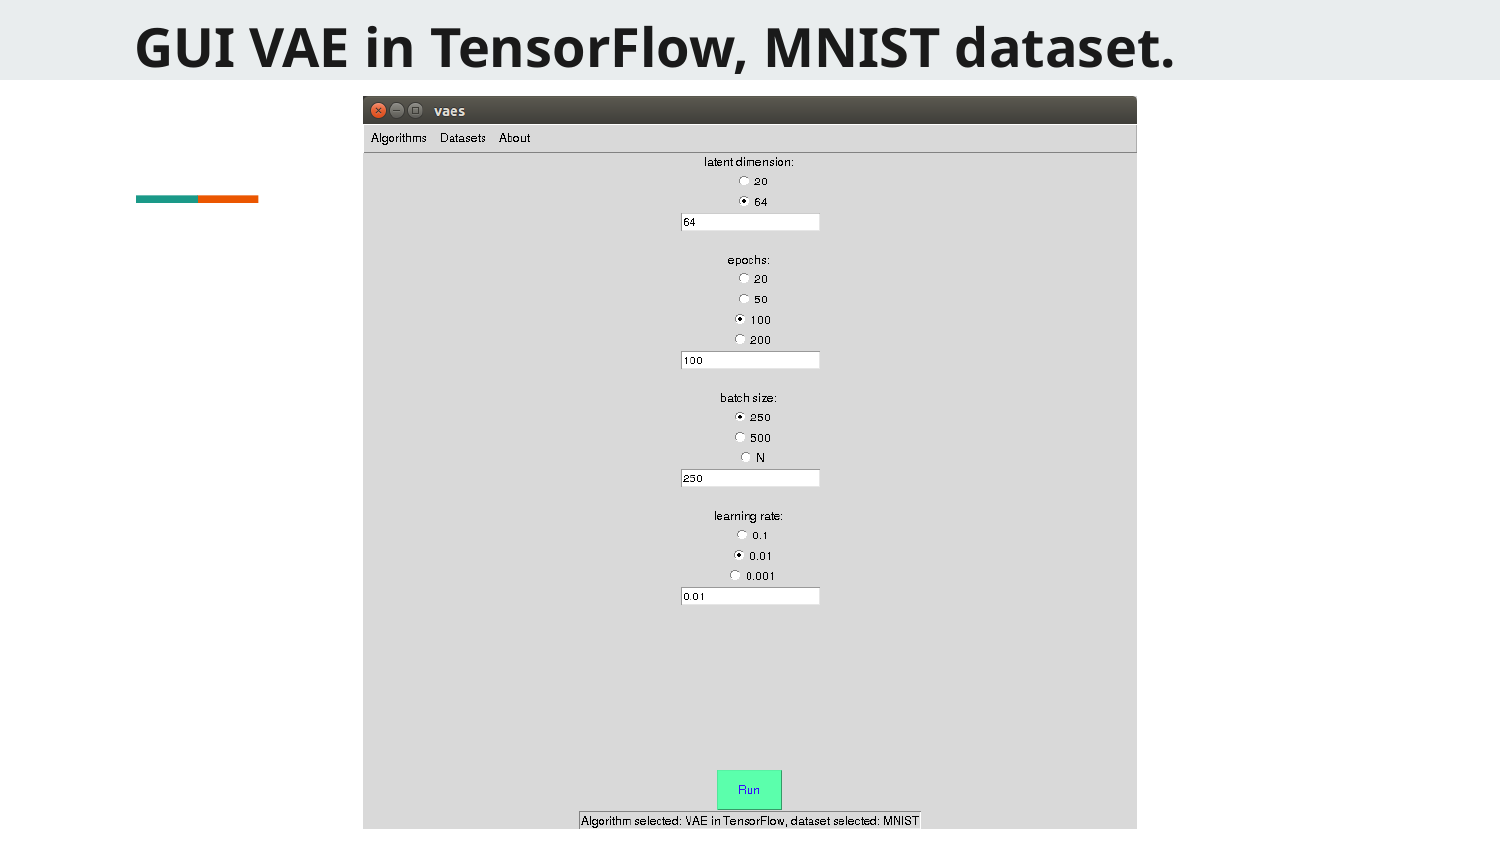

# GUI VAE in TensorFlow, MNIST dataset.